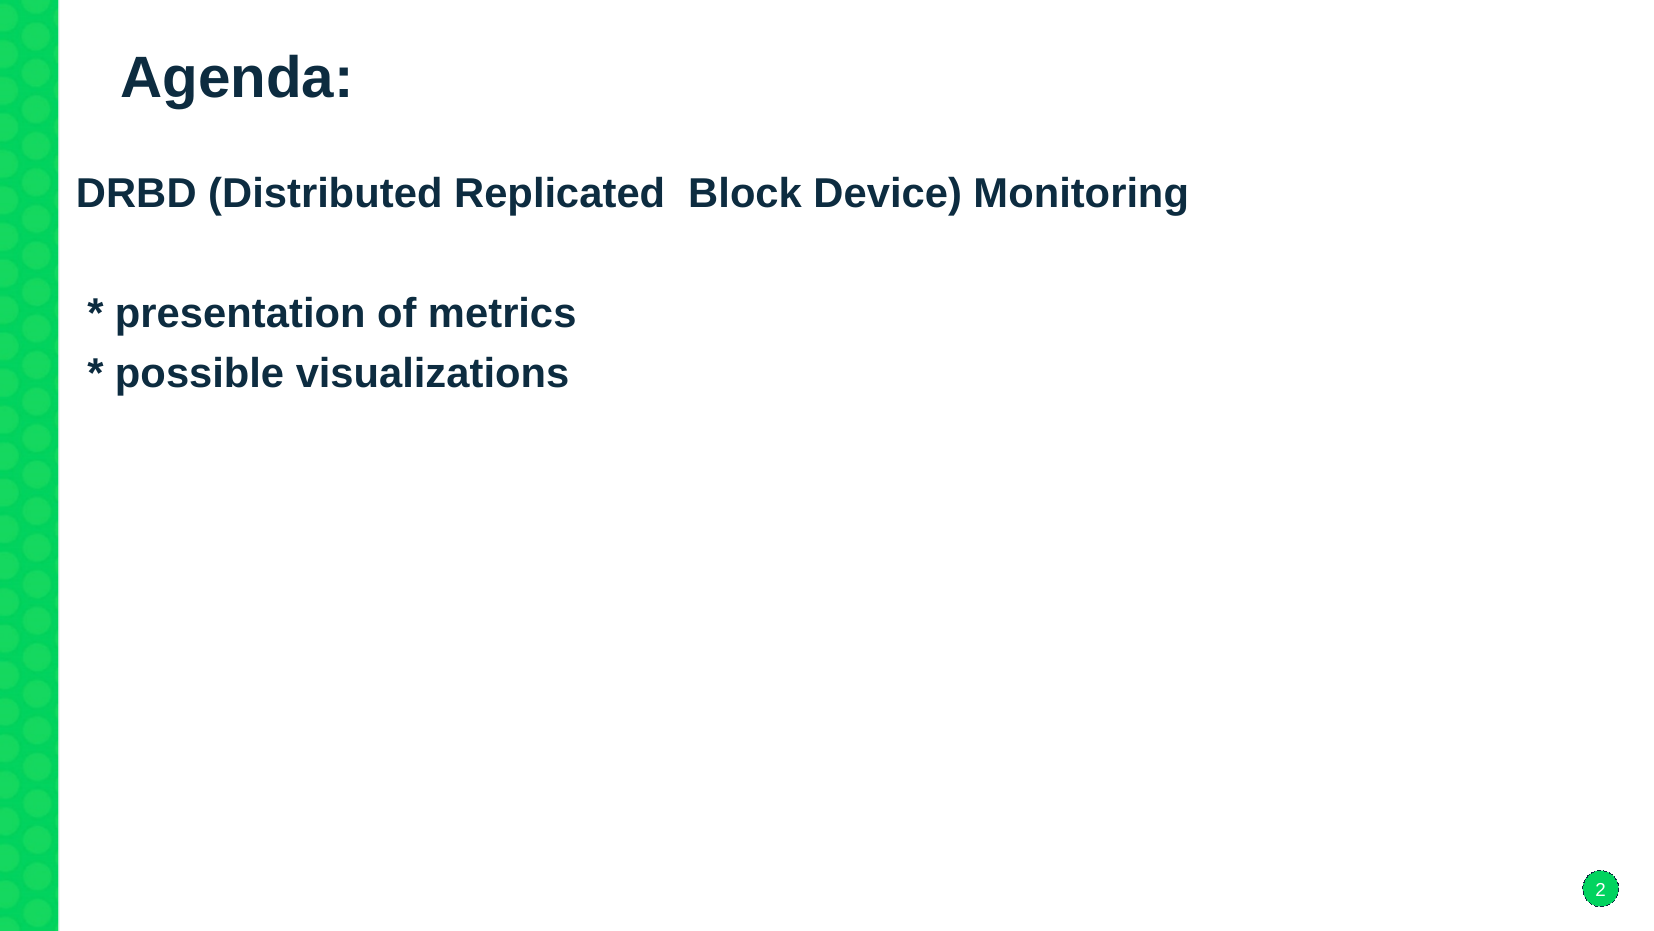

# Agenda:
DRBD (Distributed Replicated Block Device) Monitoring
 * presentation of metrics
 * possible visualizations
2